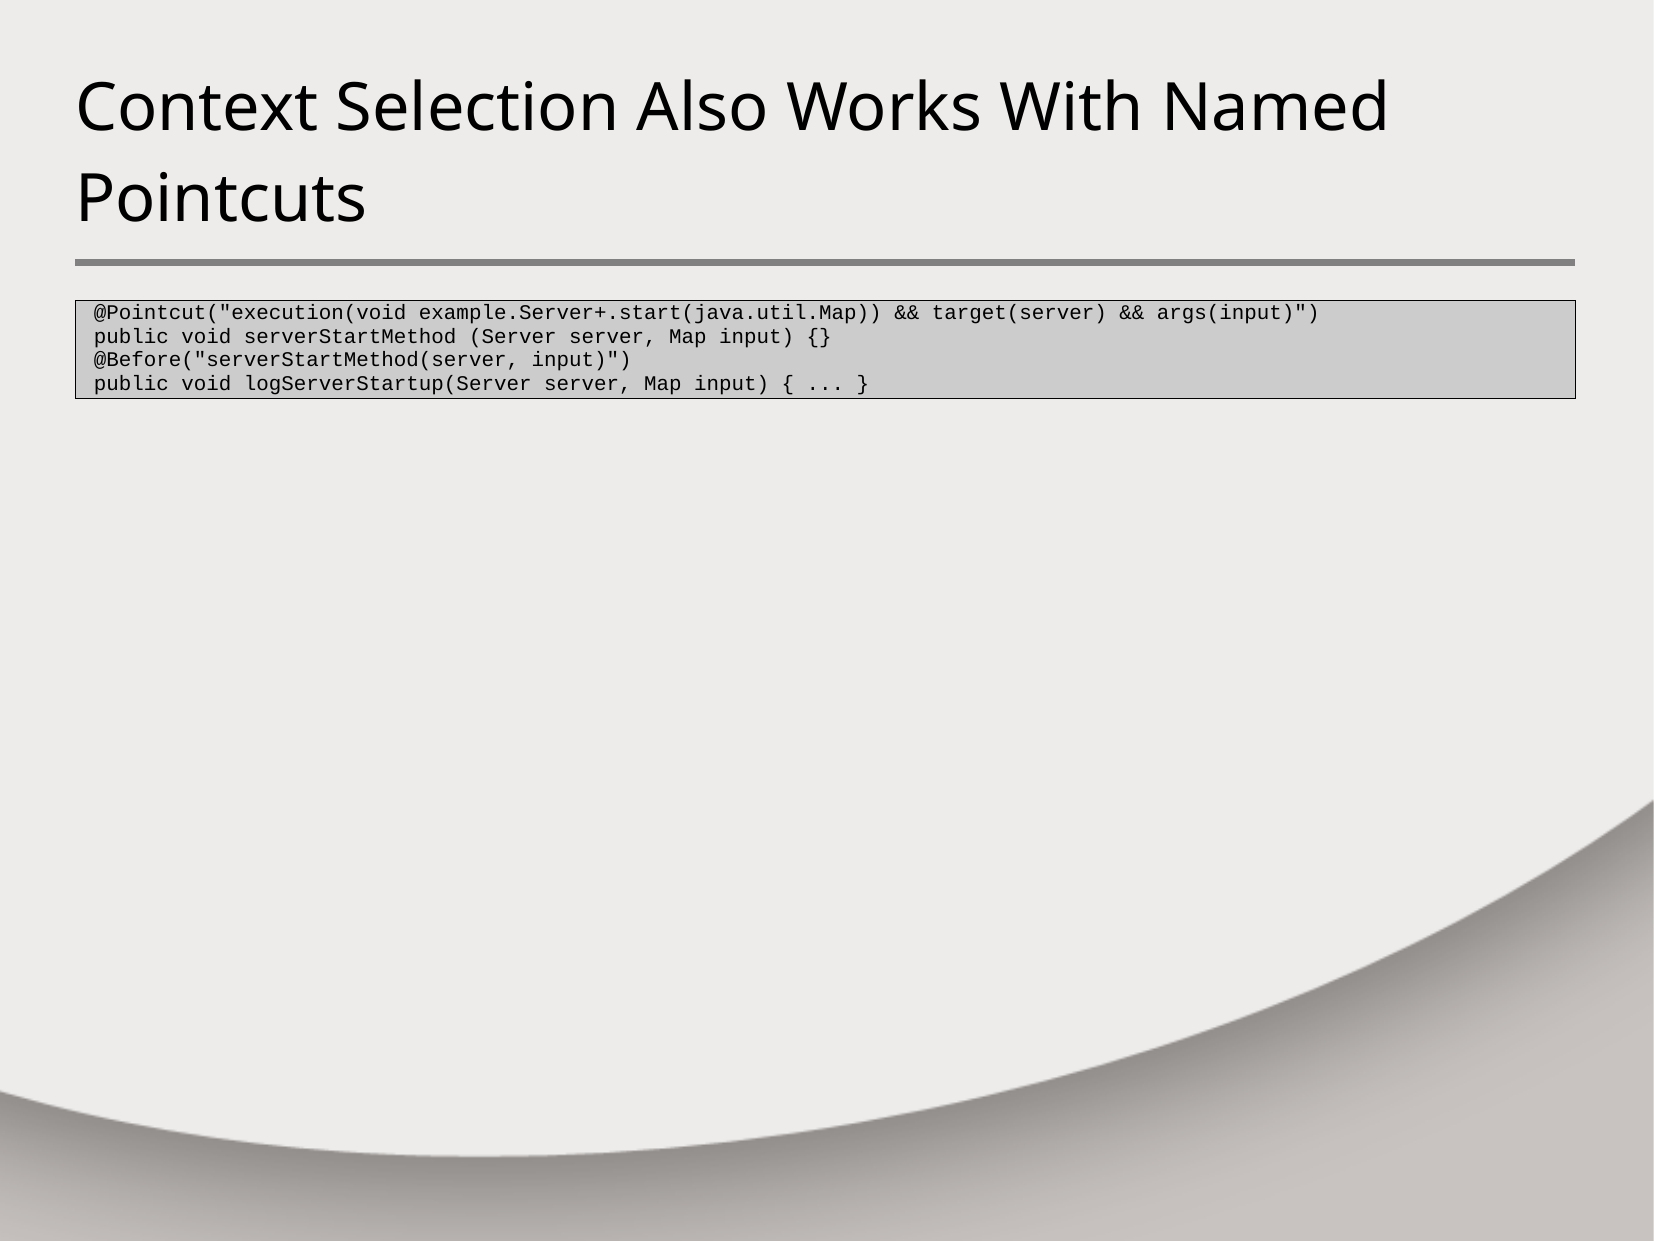

# Context Selection Also Works With Named Pointcuts
@Pointcut("execution(void example.Server+.start(java.util.Map)) && target(server) && args(input)")
public void serverStartMethod (Server server, Map input) {}
@Before("serverStartMethod(server, input)")
public void logServerStartup(Server server, Map input) { ... }